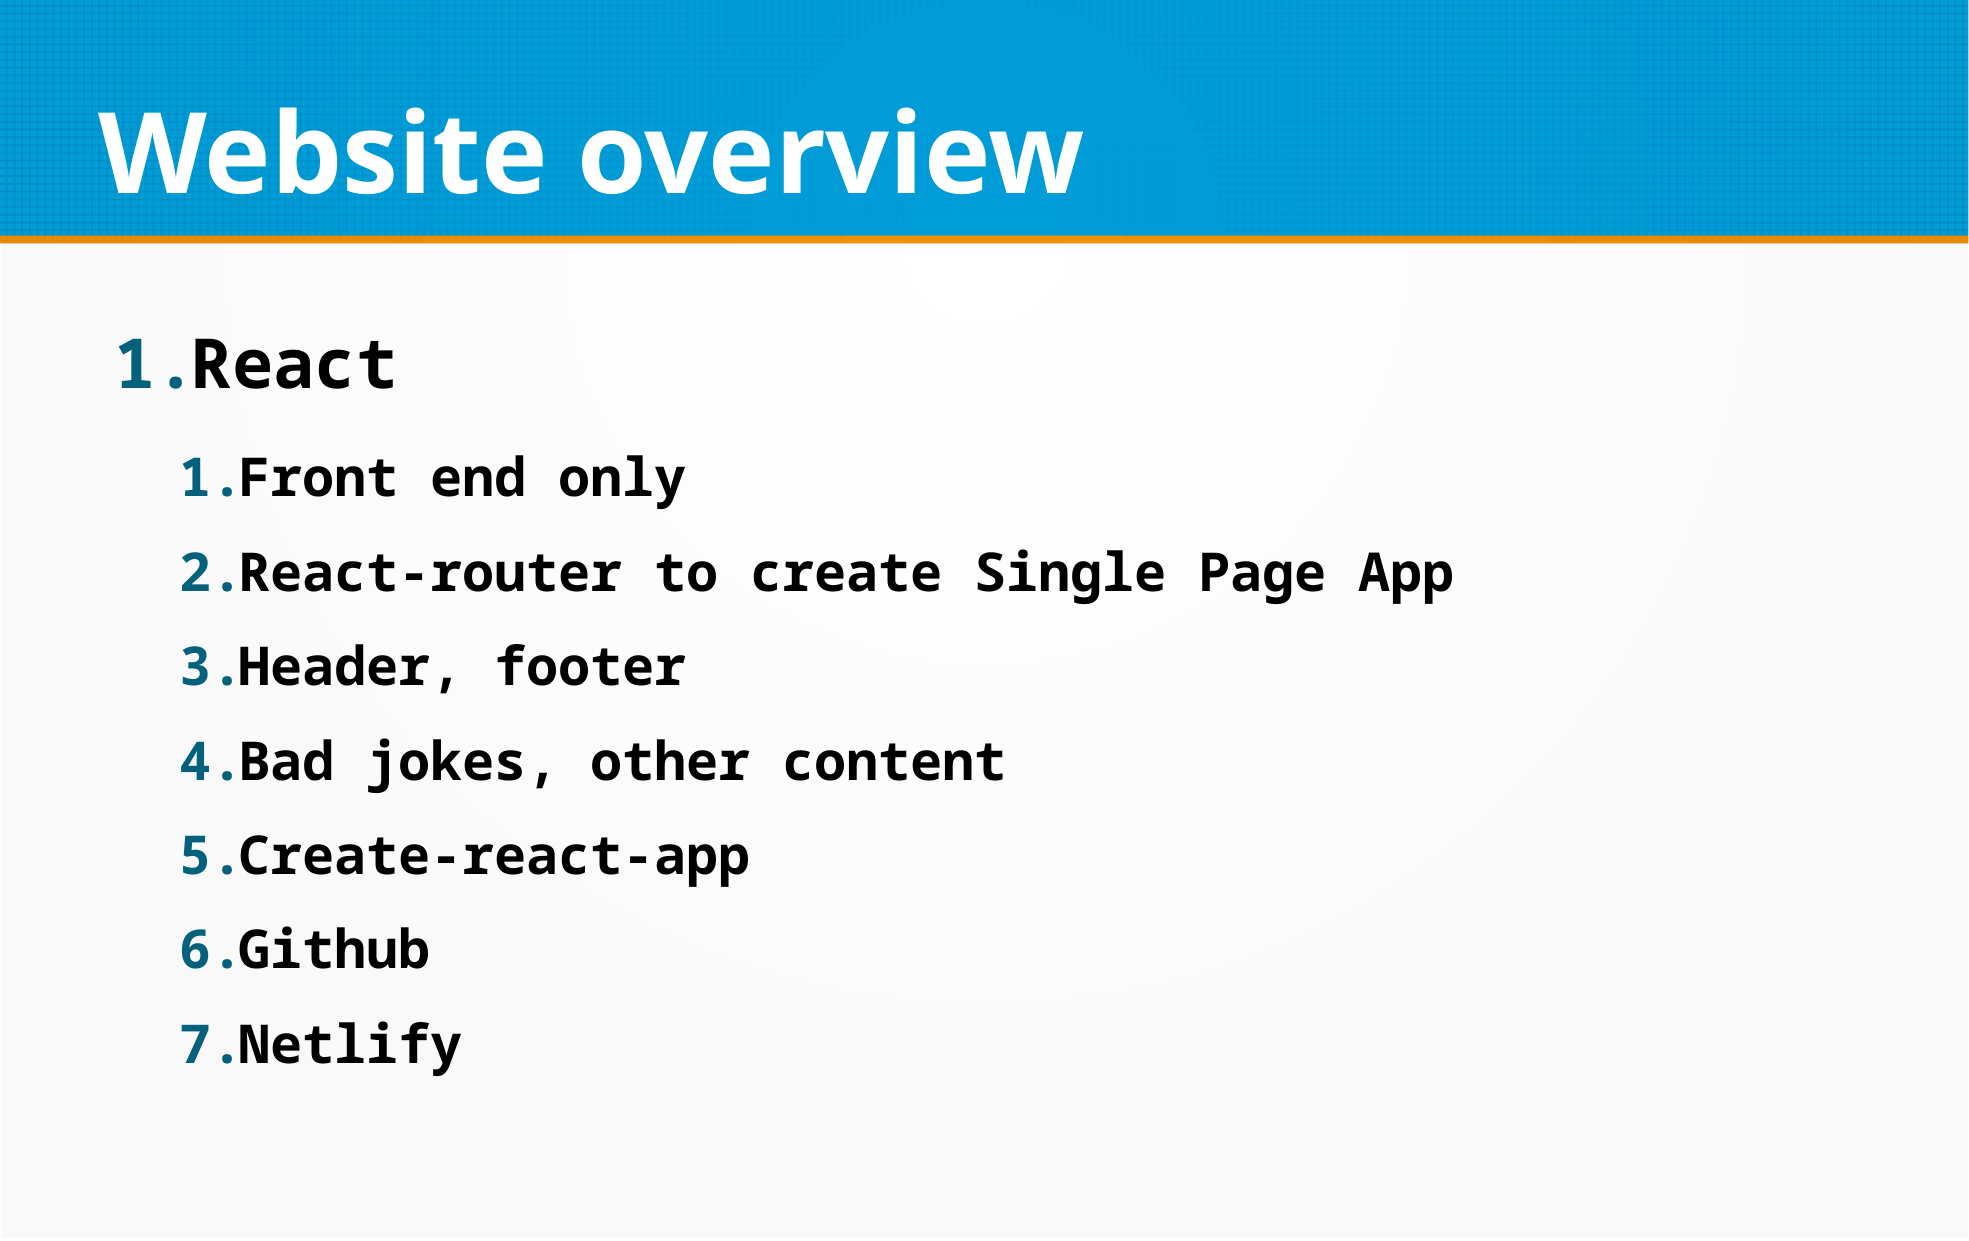

# Website overview
React
Front end only
React-router to create Single Page App
Header, footer
Bad jokes, other content
Create-react-app
Github
Netlify